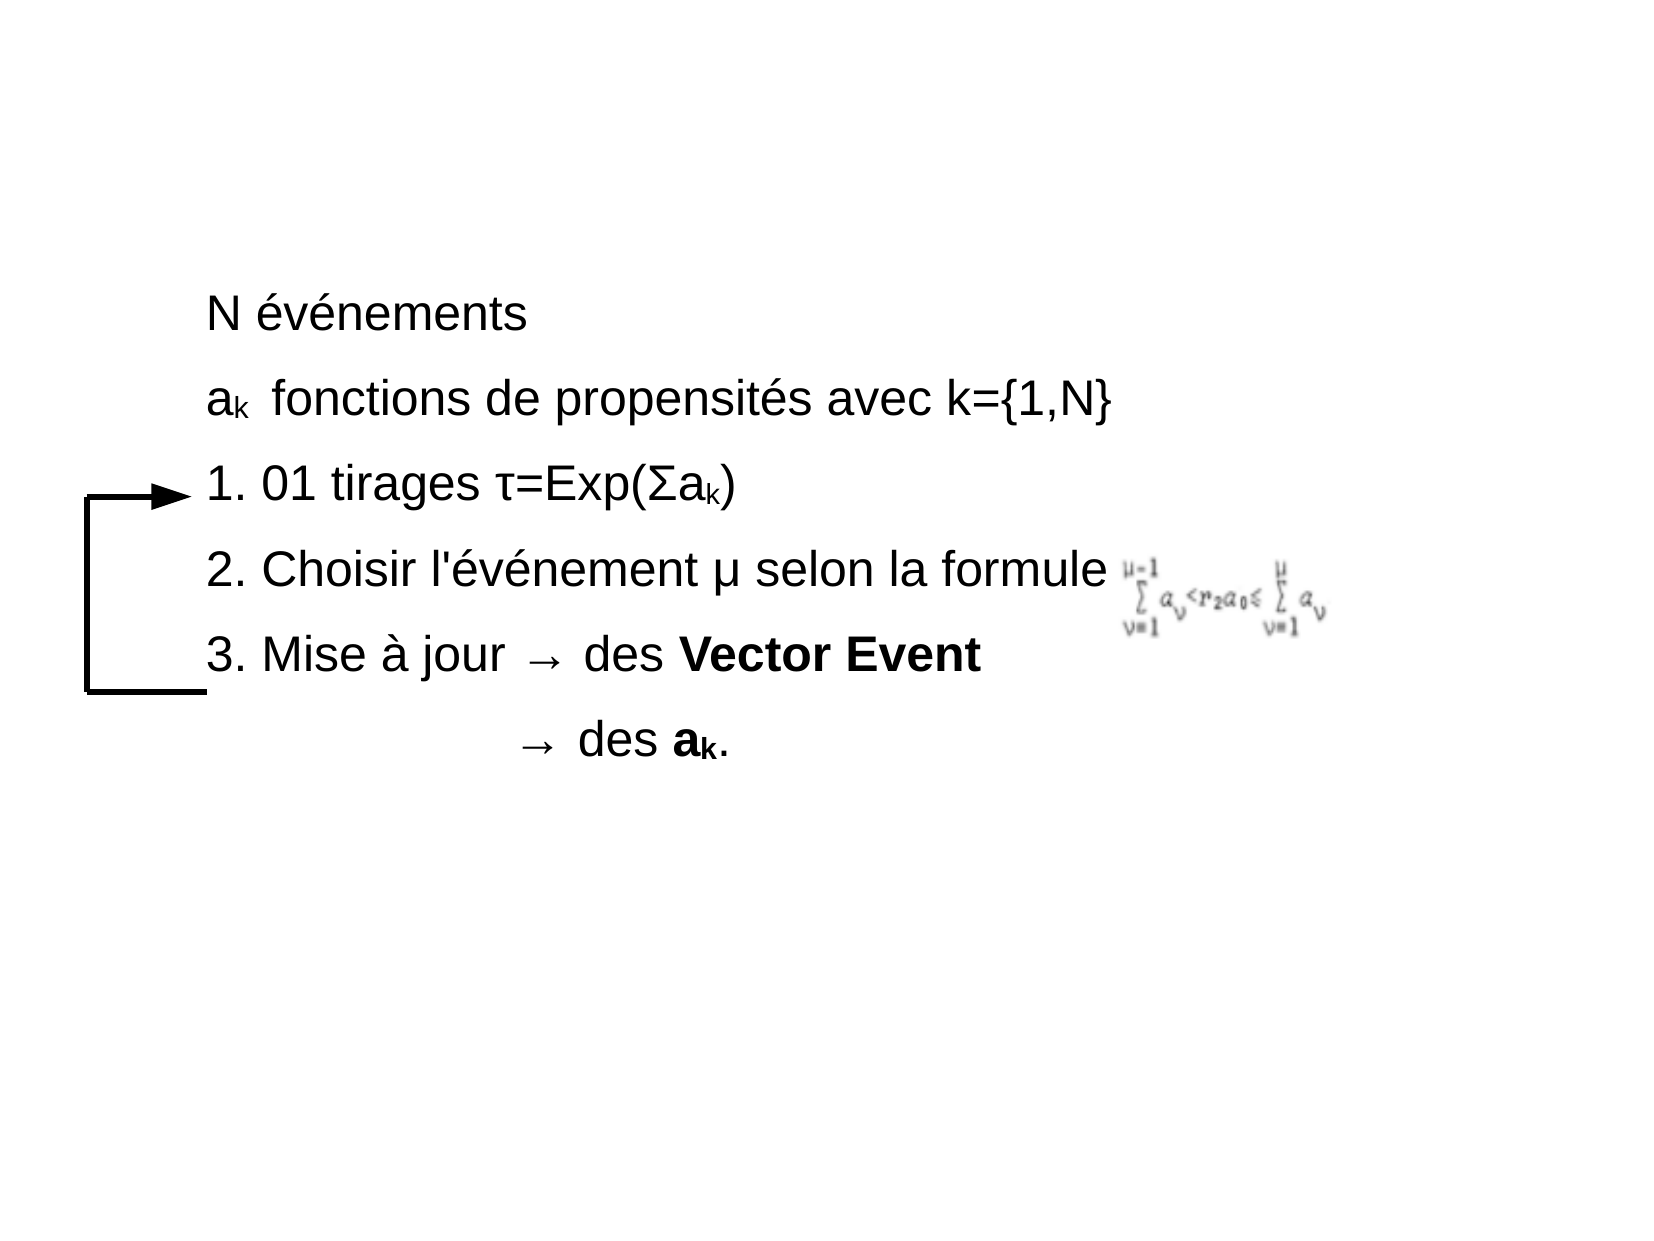

#
N événements
ak fonctions de propensités avec k={1,N}
1. 01 tirages τ=Exp(Σak)
2. Choisir l'événement μ selon la formule
3. Mise à jour → des Vector Event
 → des ak.